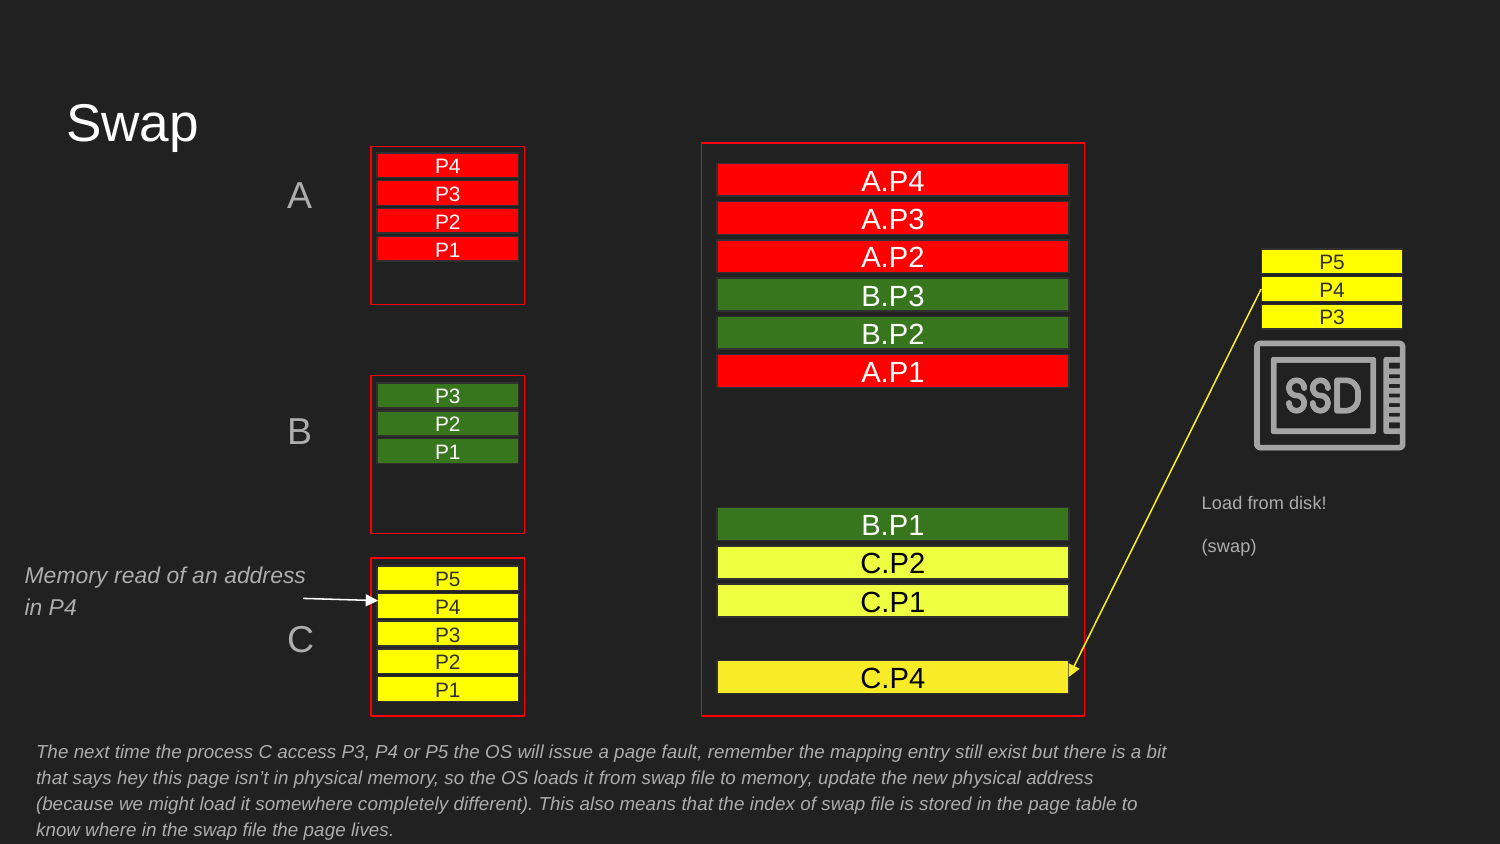

# Swap
A
P4
A.P4
P3
A.P3
P2
P1
A.P2
P5
P4
B.P3
P3
B.P2
A.P1
P3
B
P2
P1
Load from disk!
(swap)
B.P1
Memory read of an address in P4
C.P2
P5
C.P1
C
P4
P3
P2
C.P4
P1
The next time the process C access P3, P4 or P5 the OS will issue a page fault, remember the mapping entry still exist but there is a bit that says hey this page isn’t in physical memory, so the OS loads it from swap file to memory, update the new physical address (because we might load it somewhere completely different). This also means that the index of swap file is stored in the page table to know where in the swap file the page lives.